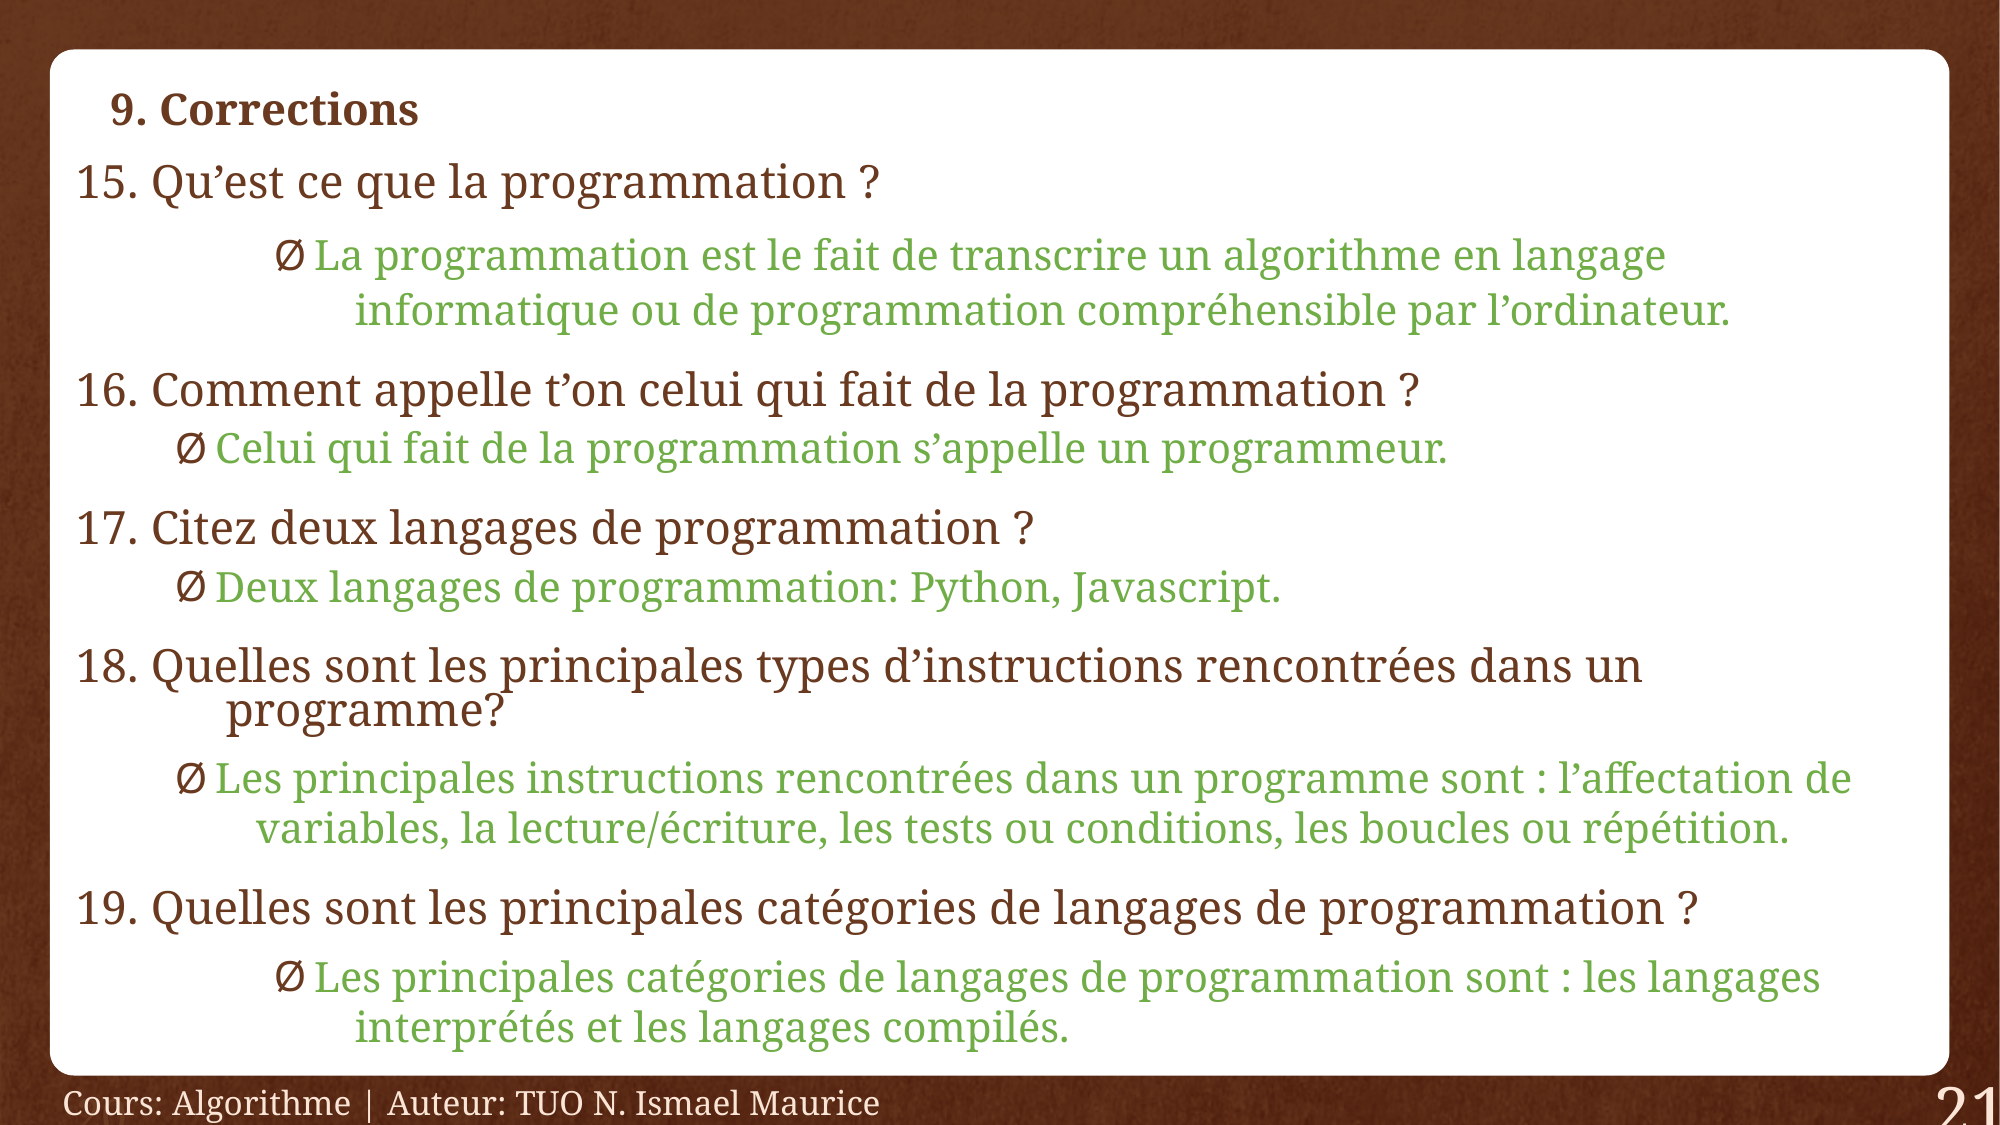

9. Corrections
# Qu’est ce que la programmation ?
La programmation est le fait de transcrire un algorithme en langage informatique ou de programmation compréhensible par l’ordinateur.
Comment appelle t’on celui qui fait de la programmation ?
Celui qui fait de la programmation s’appelle un programmeur.
Citez deux langages de programmation ?
Deux langages de programmation: Python, Javascript.
Quelles sont les principales types d’instructions rencontrées dans un programme?
Les principales instructions rencontrées dans un programme sont : l’affectation de variables, la lecture/écriture, les tests ou conditions, les boucles ou répétition.
Quelles sont les principales catégories de langages de programmation ?
Les principales catégories de langages de programmation sont : les langages interprétés et les langages compilés.
Cours: Algorithme | Auteur: TUO N. Ismael Maurice